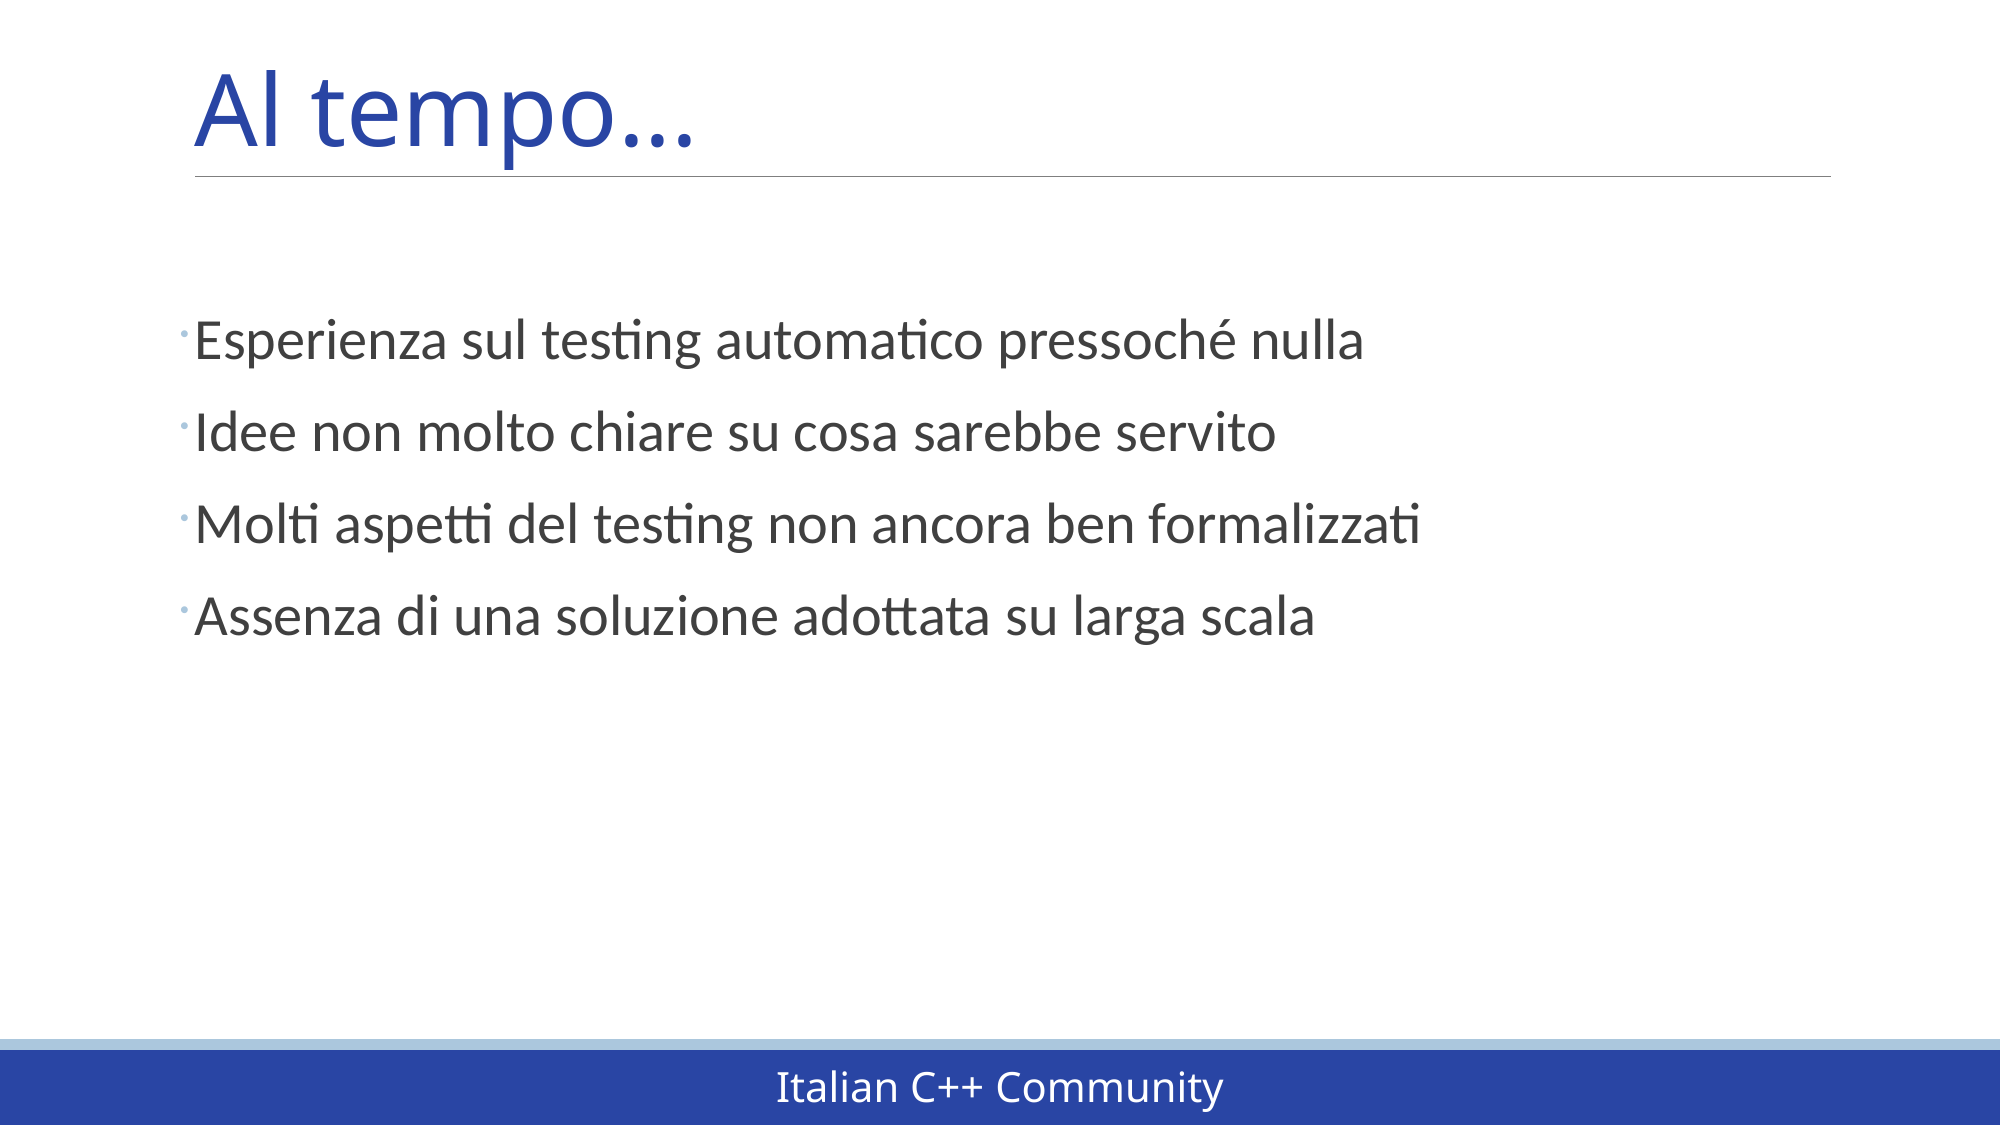

# Al tempo...
Esperienza sul testing automatico pressoché nulla
Idee non molto chiare su cosa sarebbe servito
Molti aspetti del testing non ancora ben formalizzati
Assenza di una soluzione adottata su larga scala